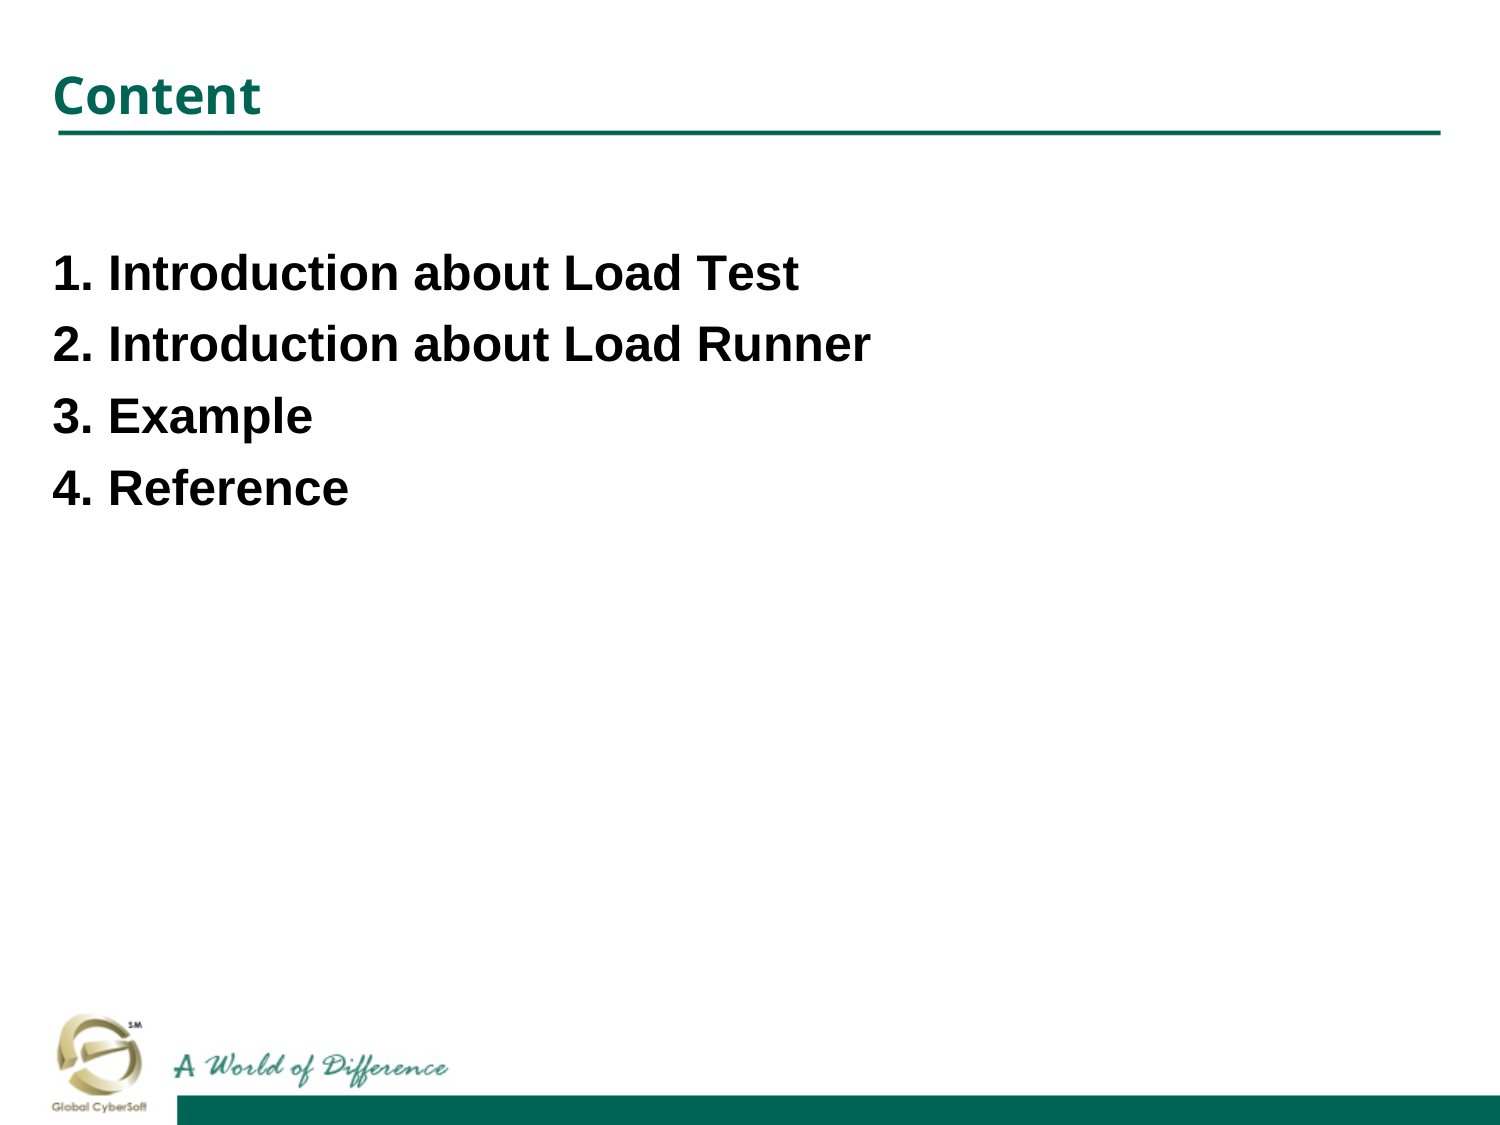

# Content
 Introduction about Load Test
 Introduction about Load Runner
 Example
 Reference